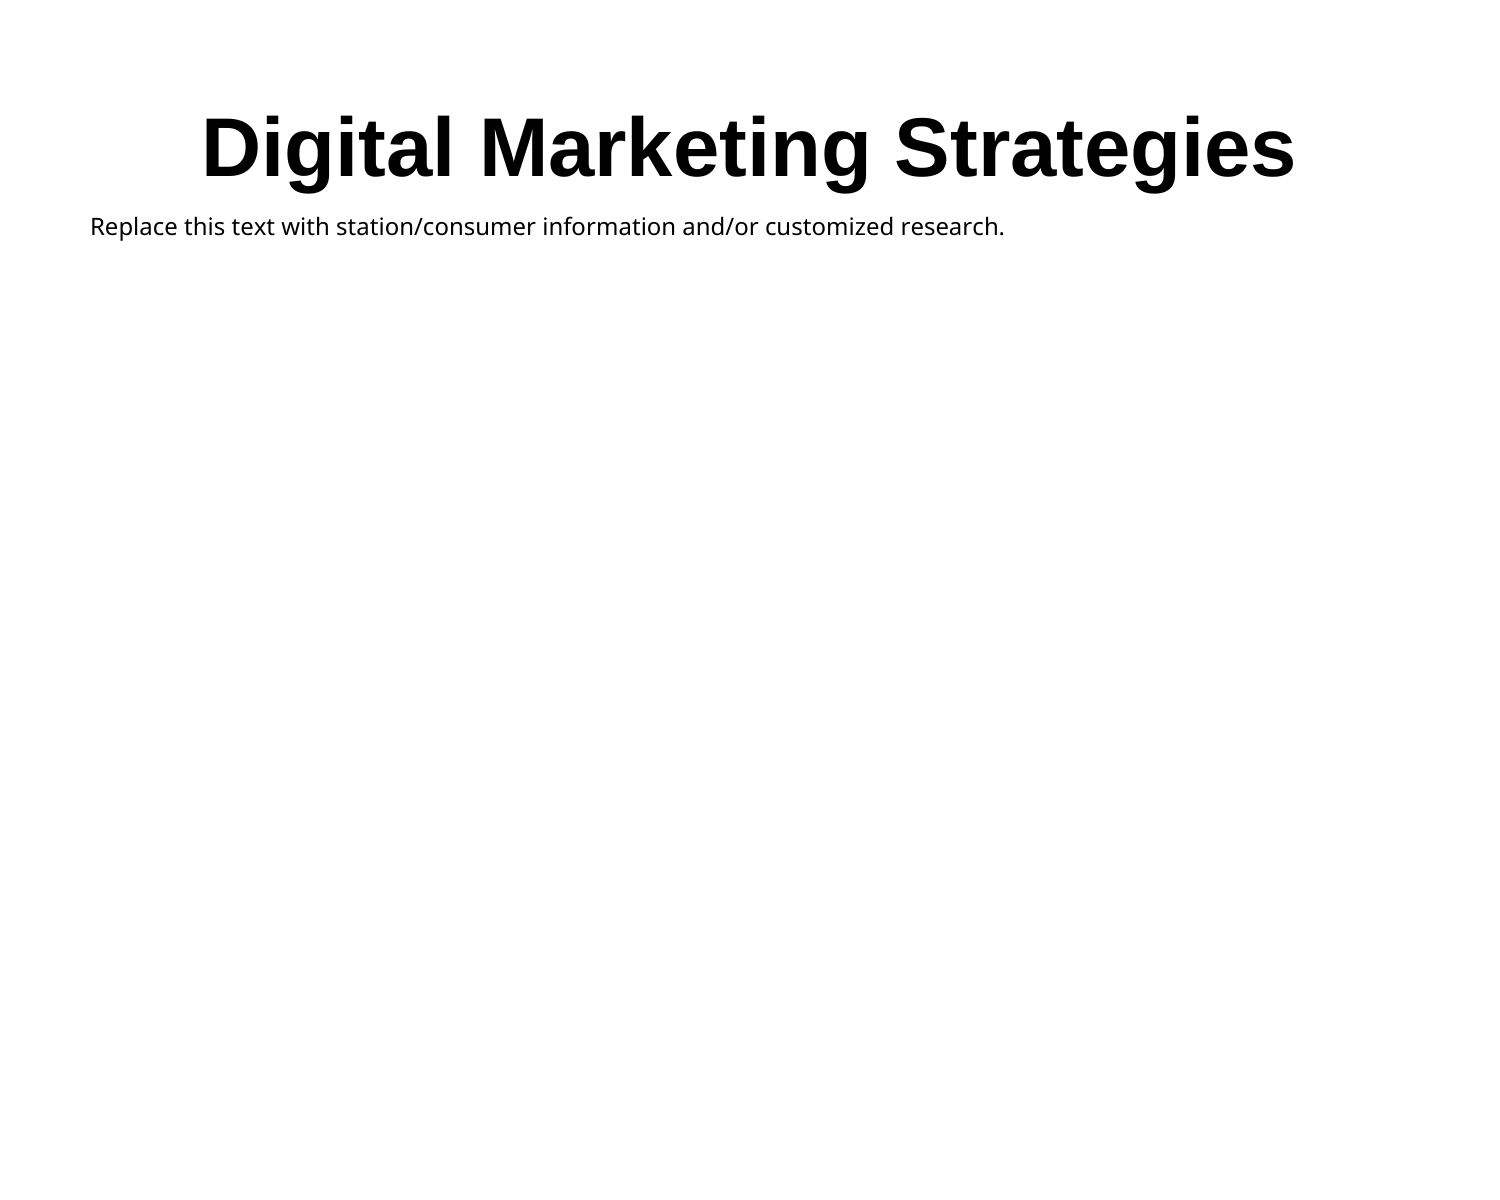

# Digital Marketing Strategies
Replace this text with station/consumer information and/or customized research.